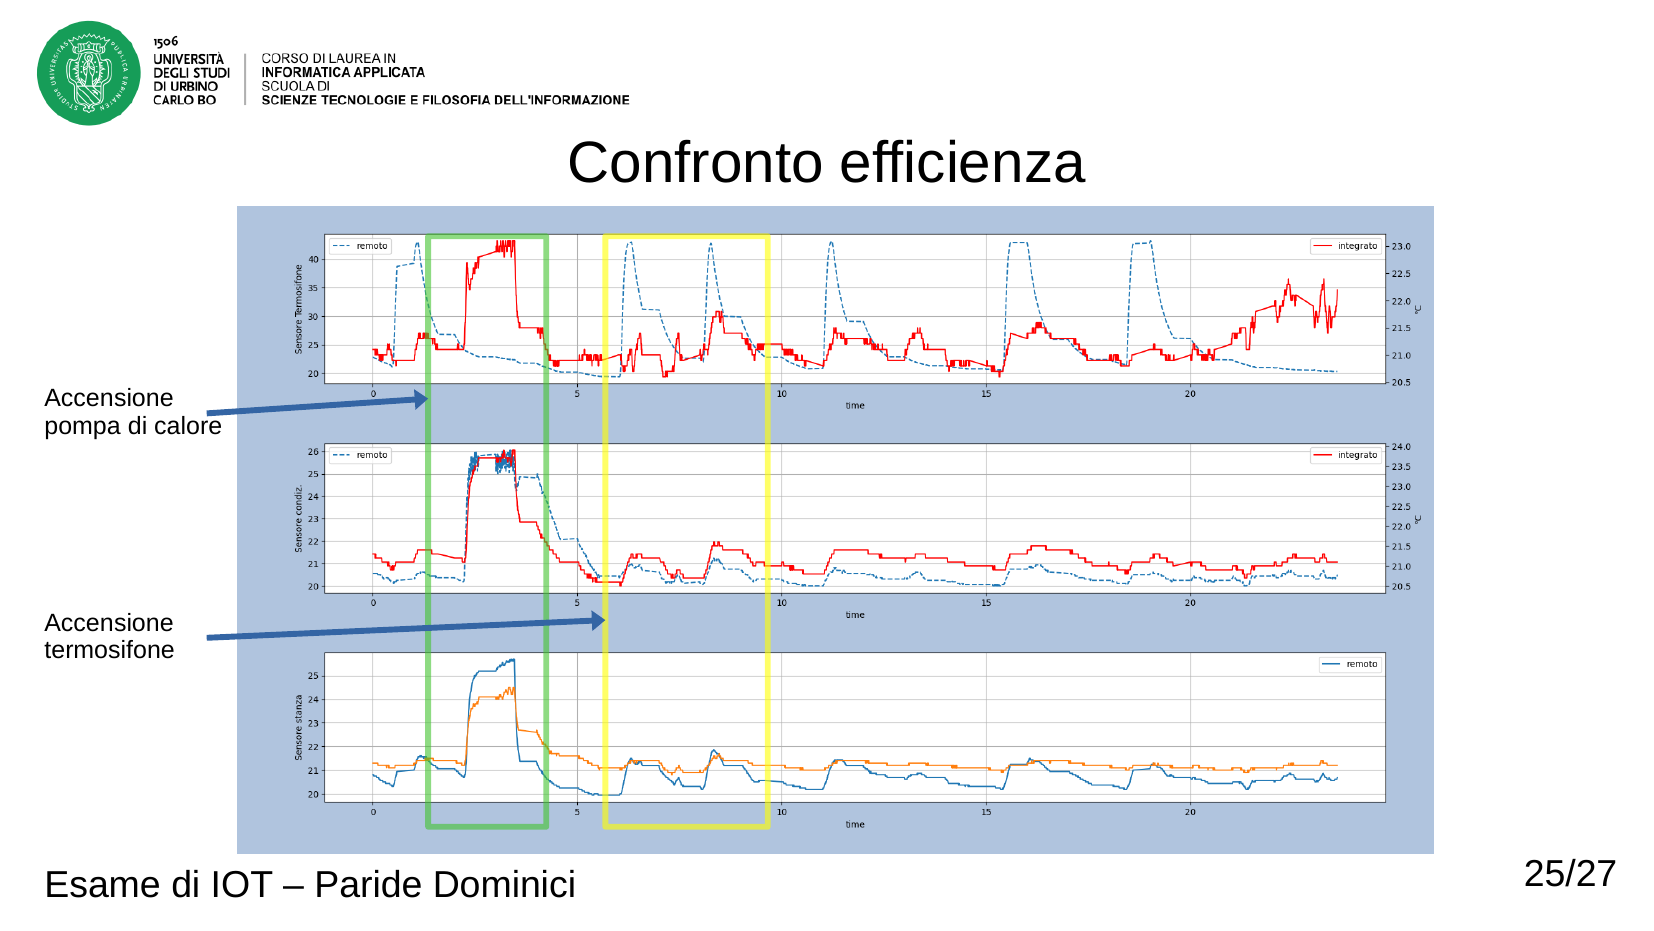

# Confronto efficienza
Accensione pompa di calore
Accensione termosifone
Esame di IOT – Paride Dominici